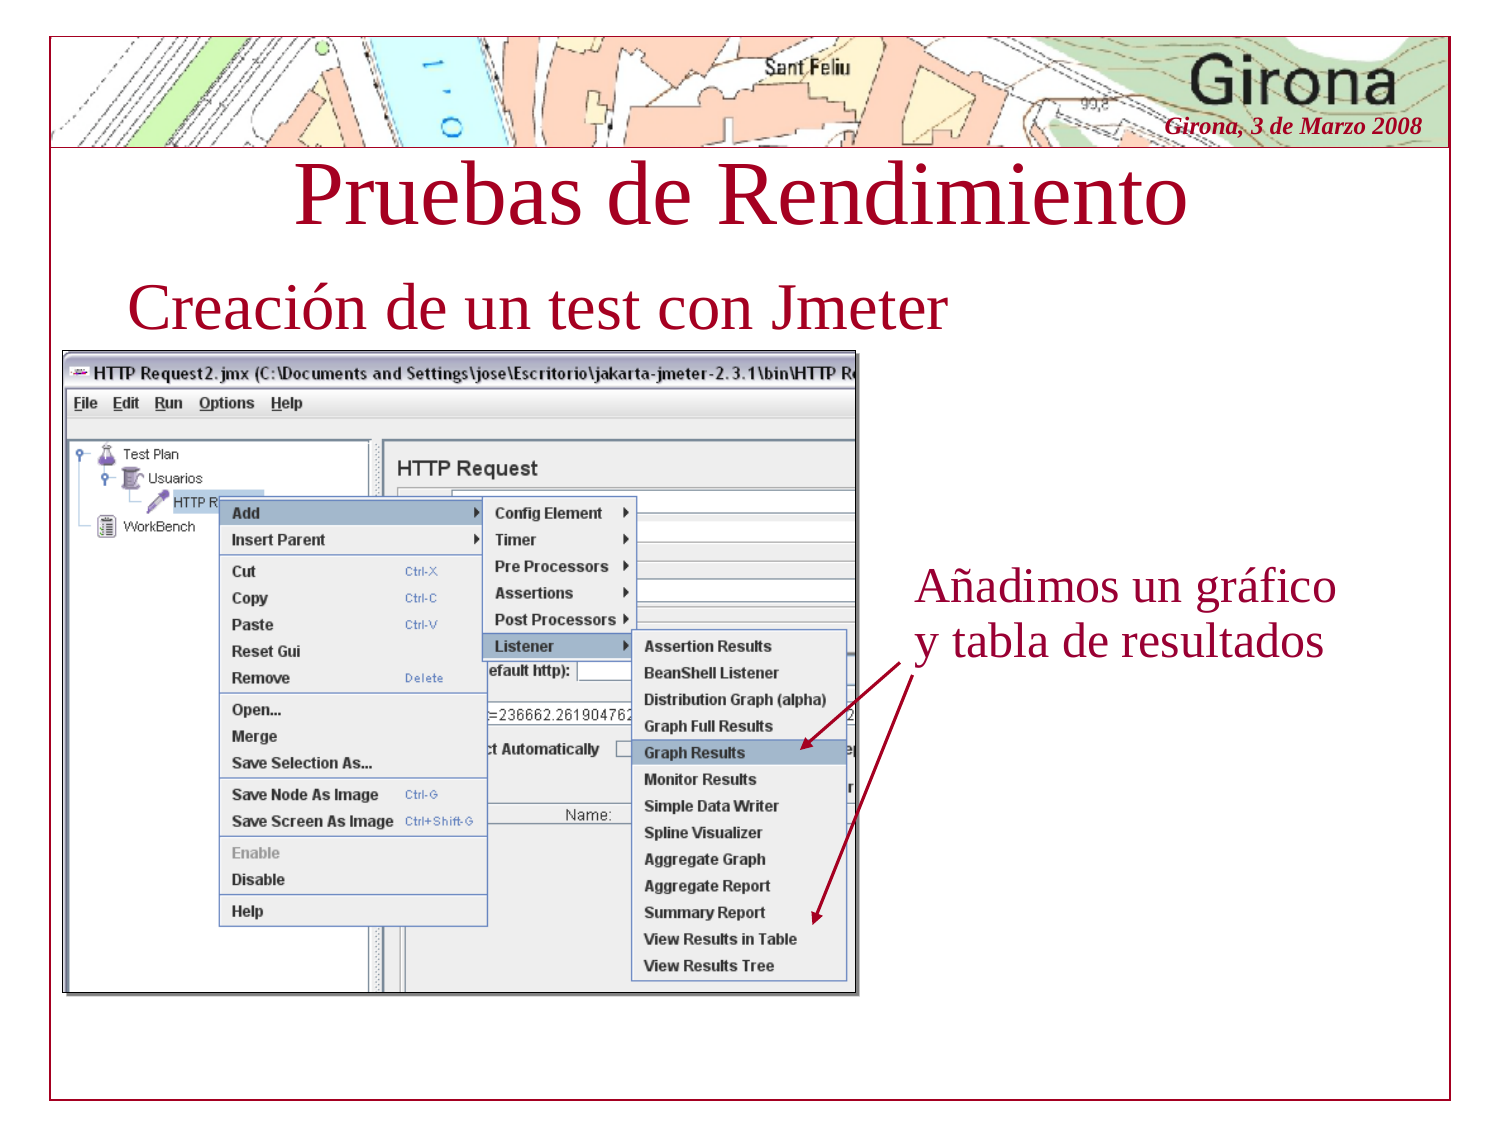

# Pruebas de Rendimiento
Creación de un test con Jmeter
Añadimos un gráfico y tabla de resultados